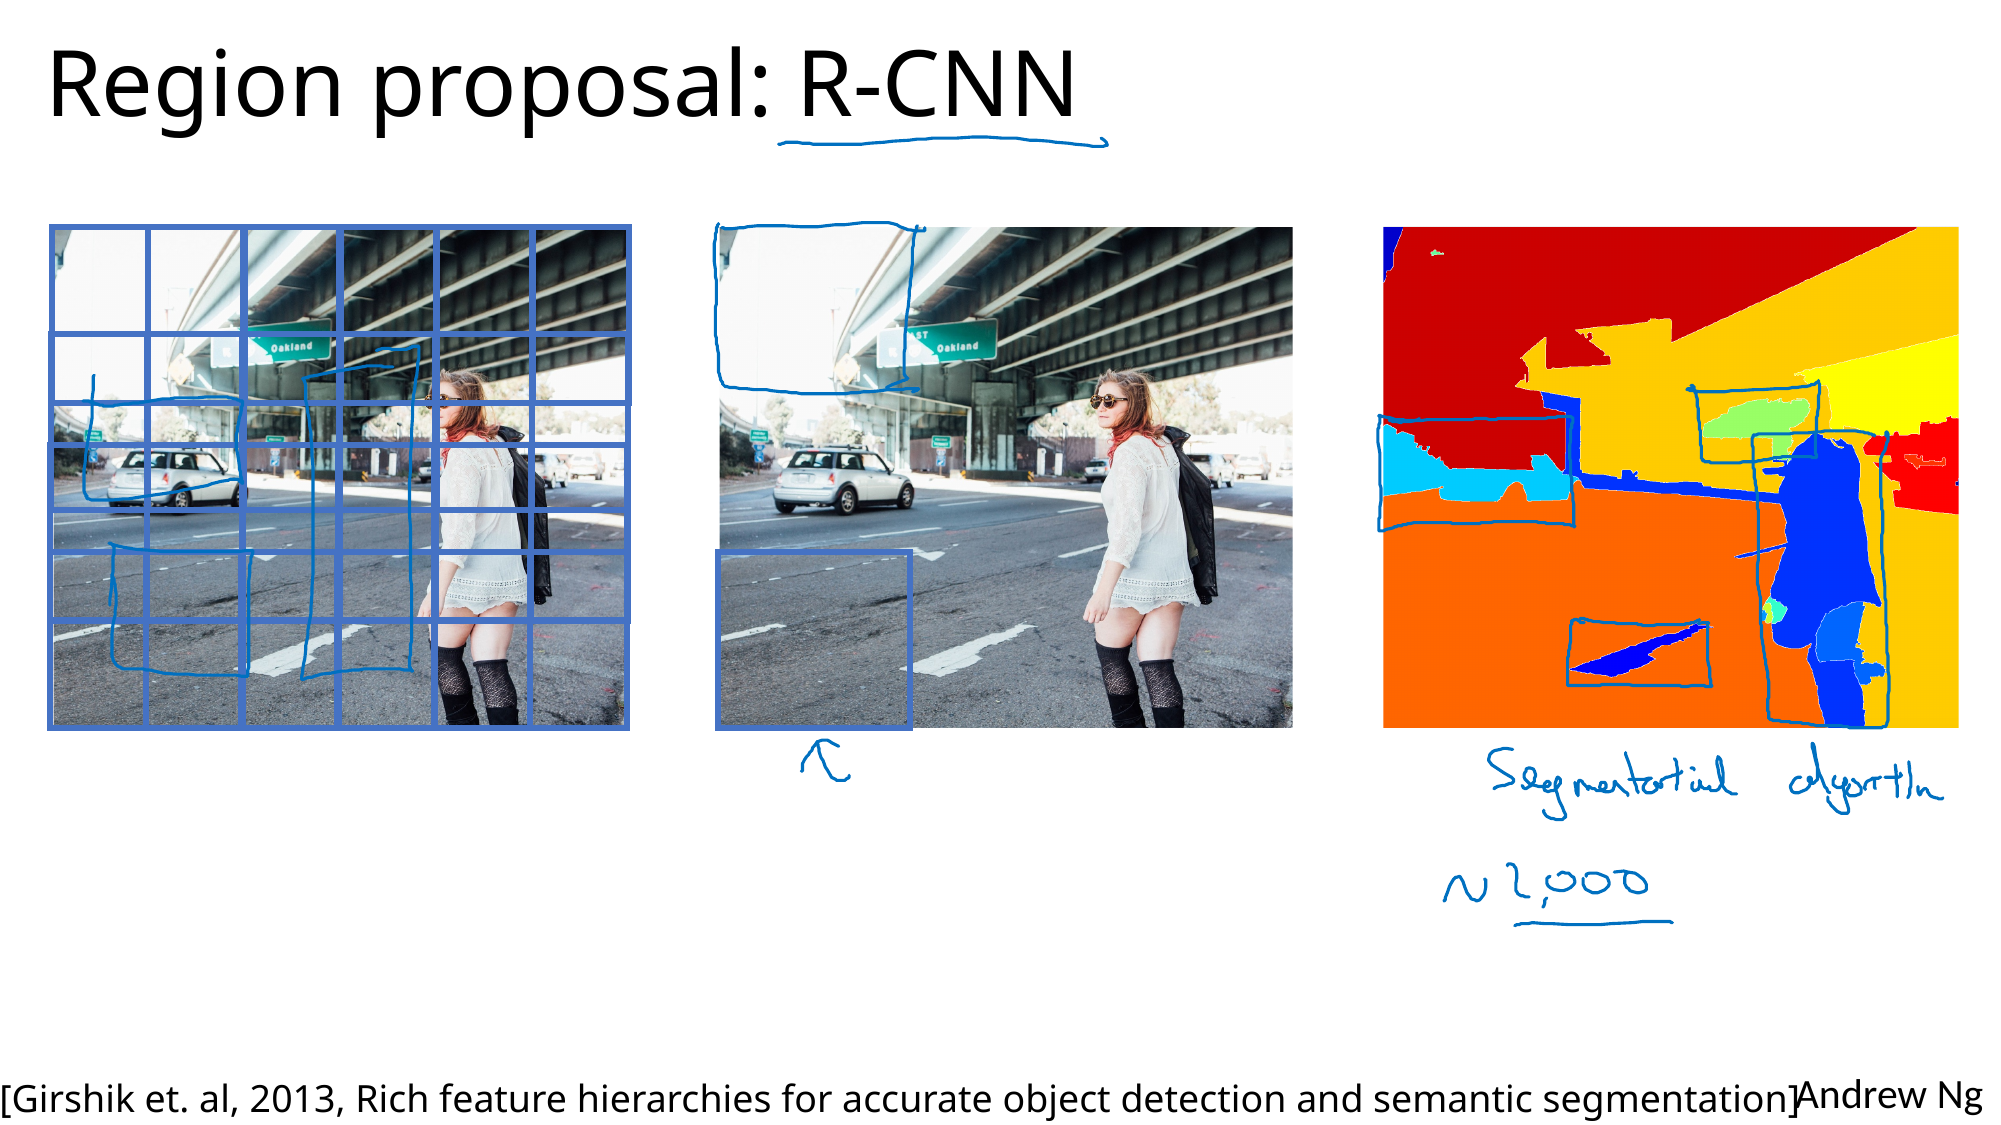

# Region proposal: R-CNN
[Girshik et. al, 2013, Rich feature hierarchies for accurate object detection and semantic segmentation]